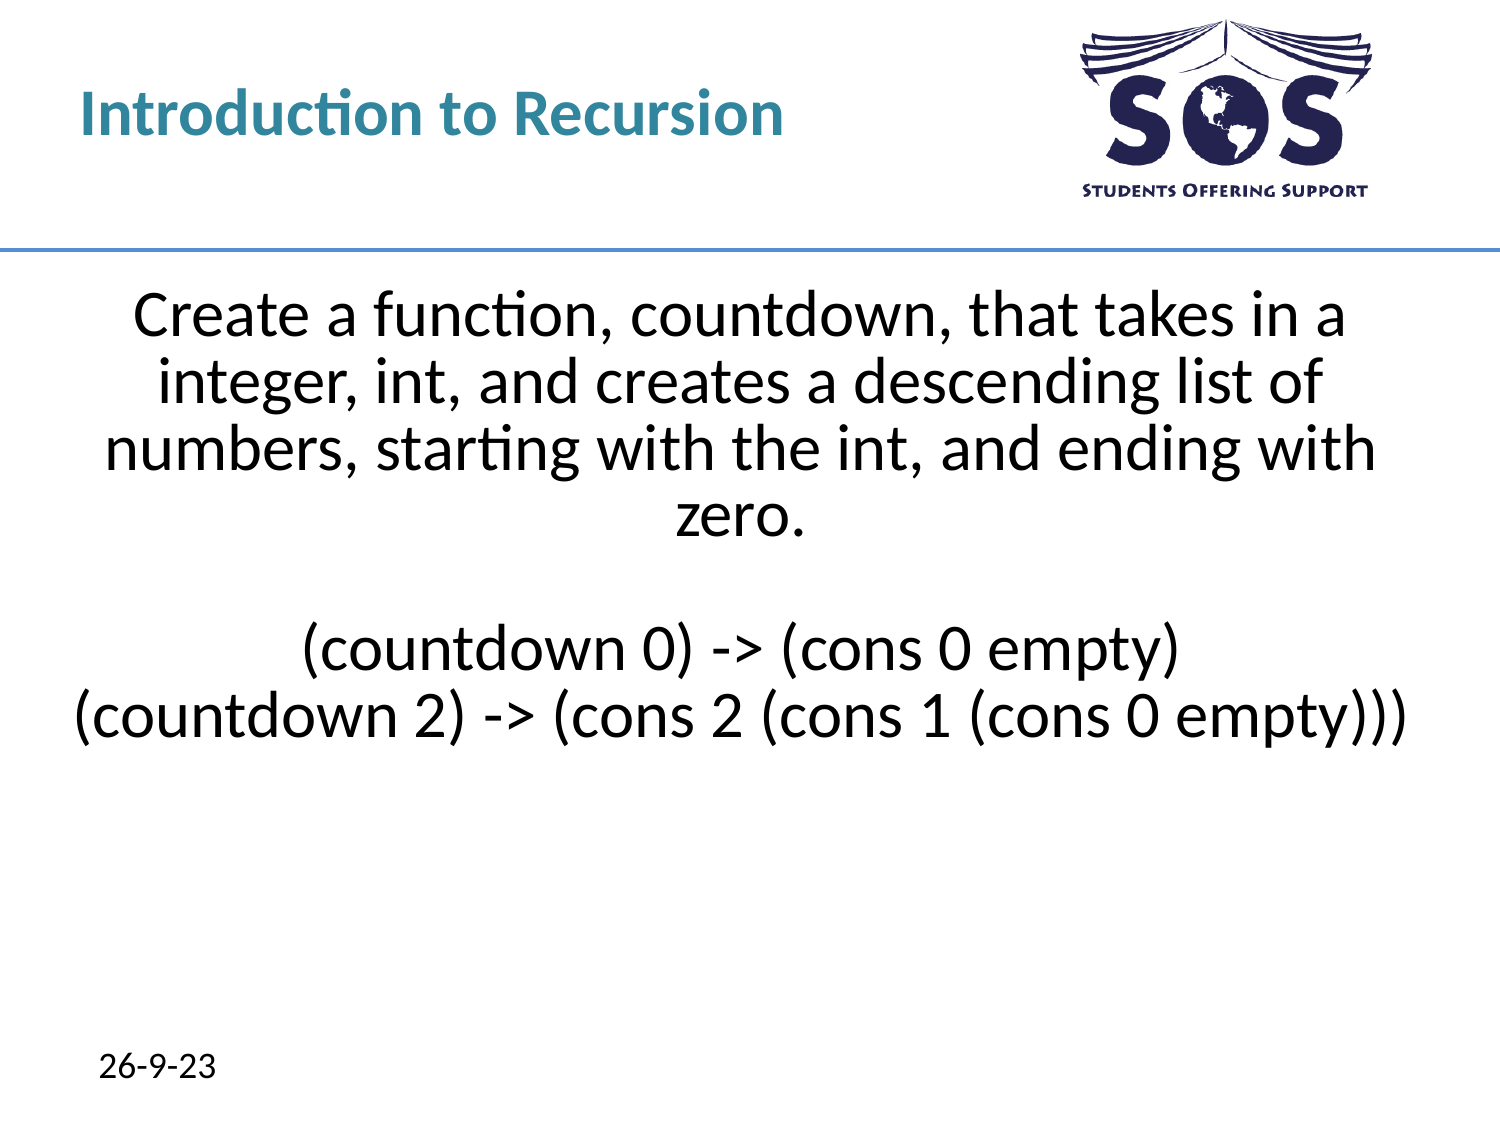

# Introduction to Recursion
Create a function, countdown, that takes in a integer, int, and creates a descending list of numbers, starting with the int, and ending with zero.
(countdown 0) -> (cons 0 empty)
(countdown 2) -> (cons 2 (cons 1 (cons 0 empty)))